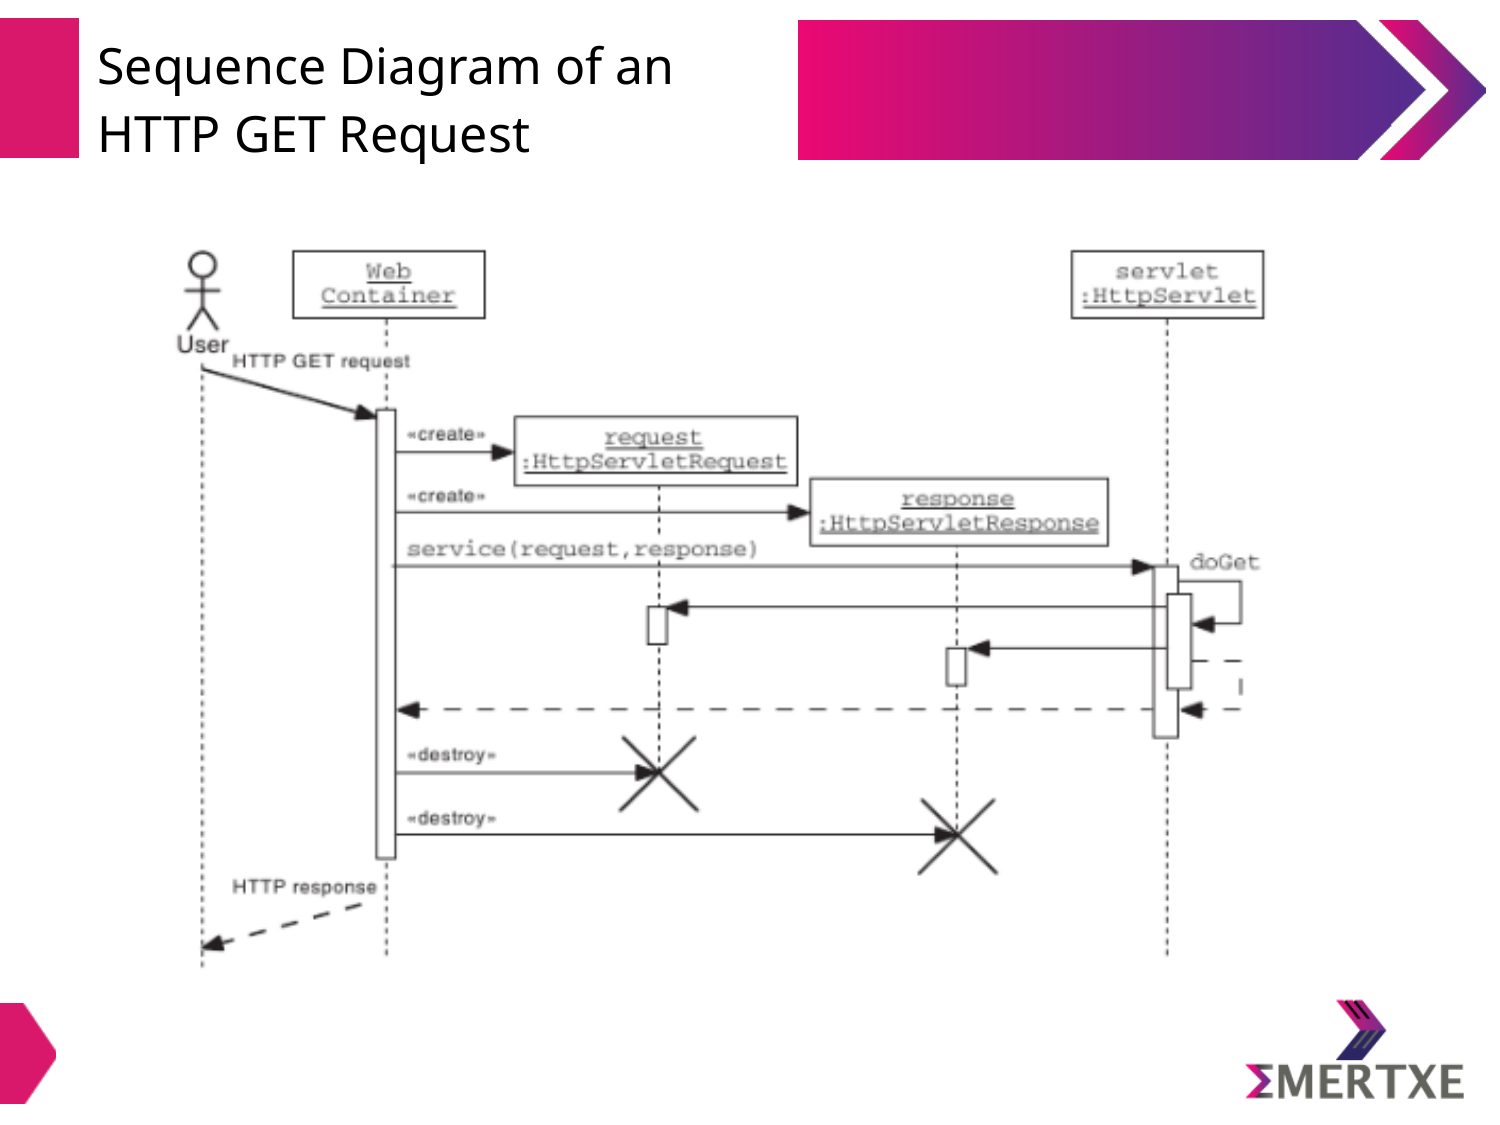

Sequence Diagram of an HTTP GET Request